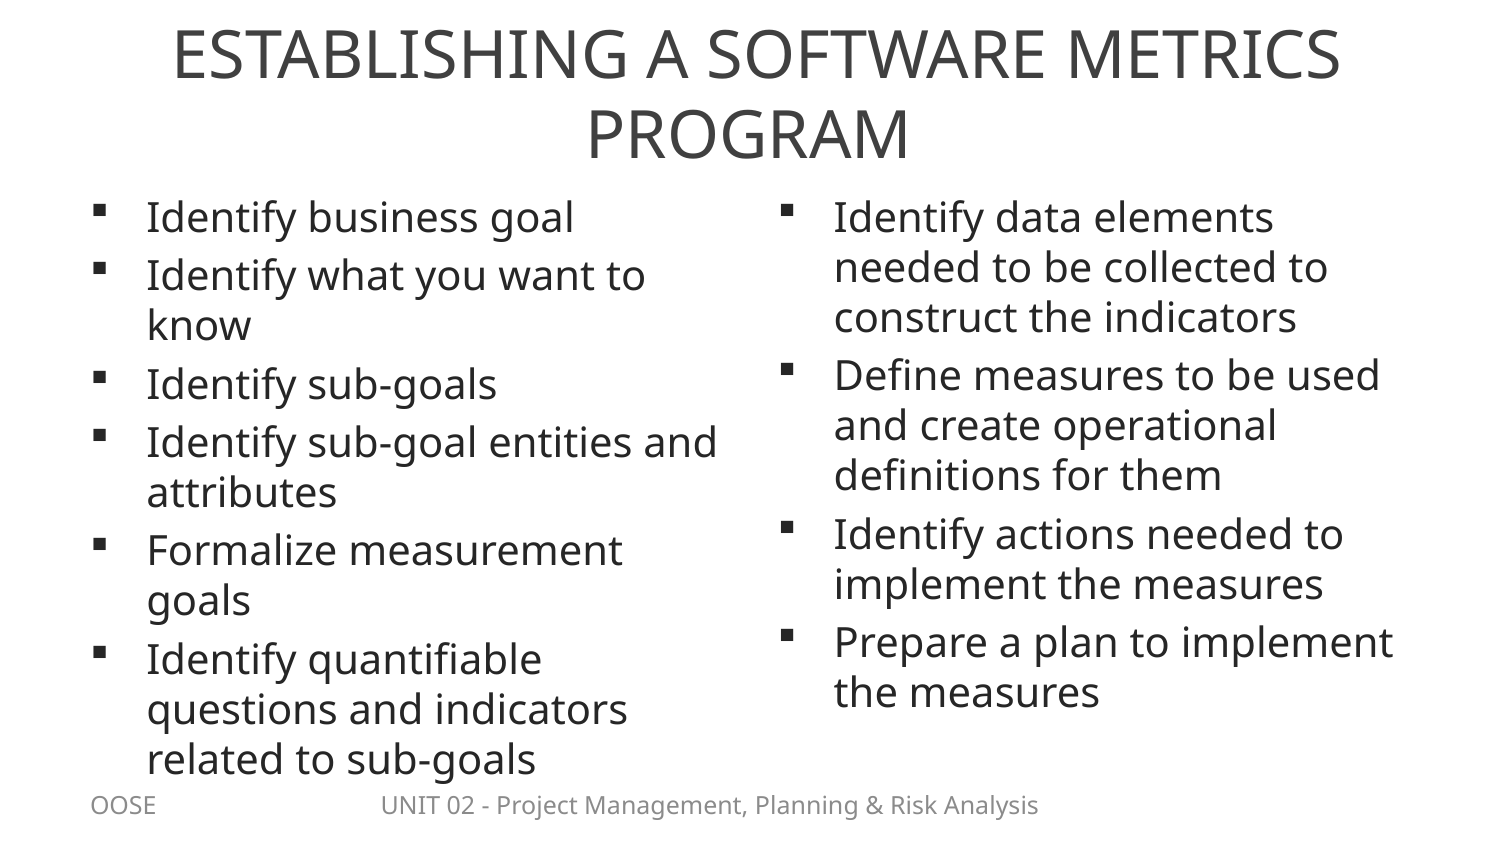

# Establishing a Software Metrics Program
Identify business goal
Identify what you want to know
Identify sub-goals
Identify sub-goal entities and attributes
Formalize measurement goals
Identify quantifiable questions and indicators related to sub-goals
Identify data elements needed to be collected to construct the indicators
Define measures to be used and create operational definitions for them
Identify actions needed to implement the measures
Prepare a plan to implement the measures
OOSE
UNIT 02 - Project Management, Planning & Risk Analysis